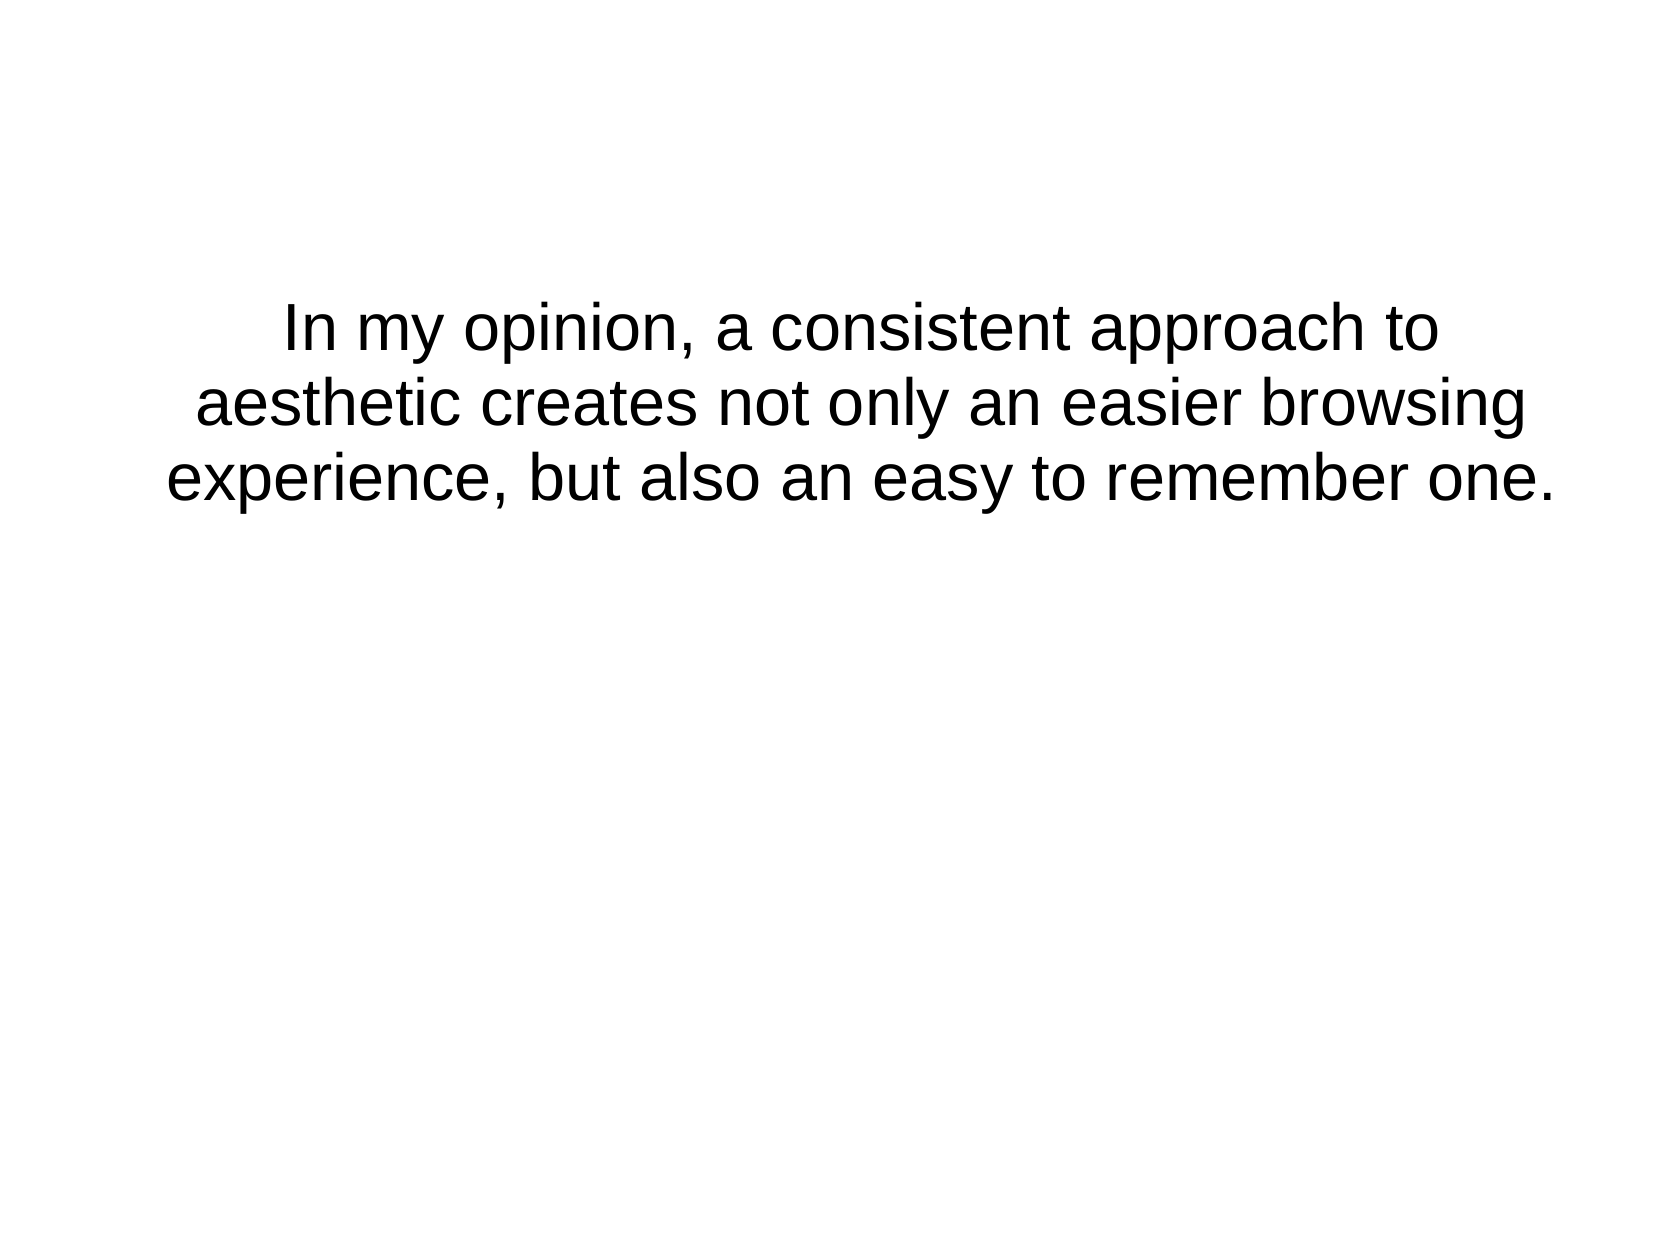

# In my opinion, a consistent approach to aesthetic creates not only an easier browsing experience, but also an easy to remember one.